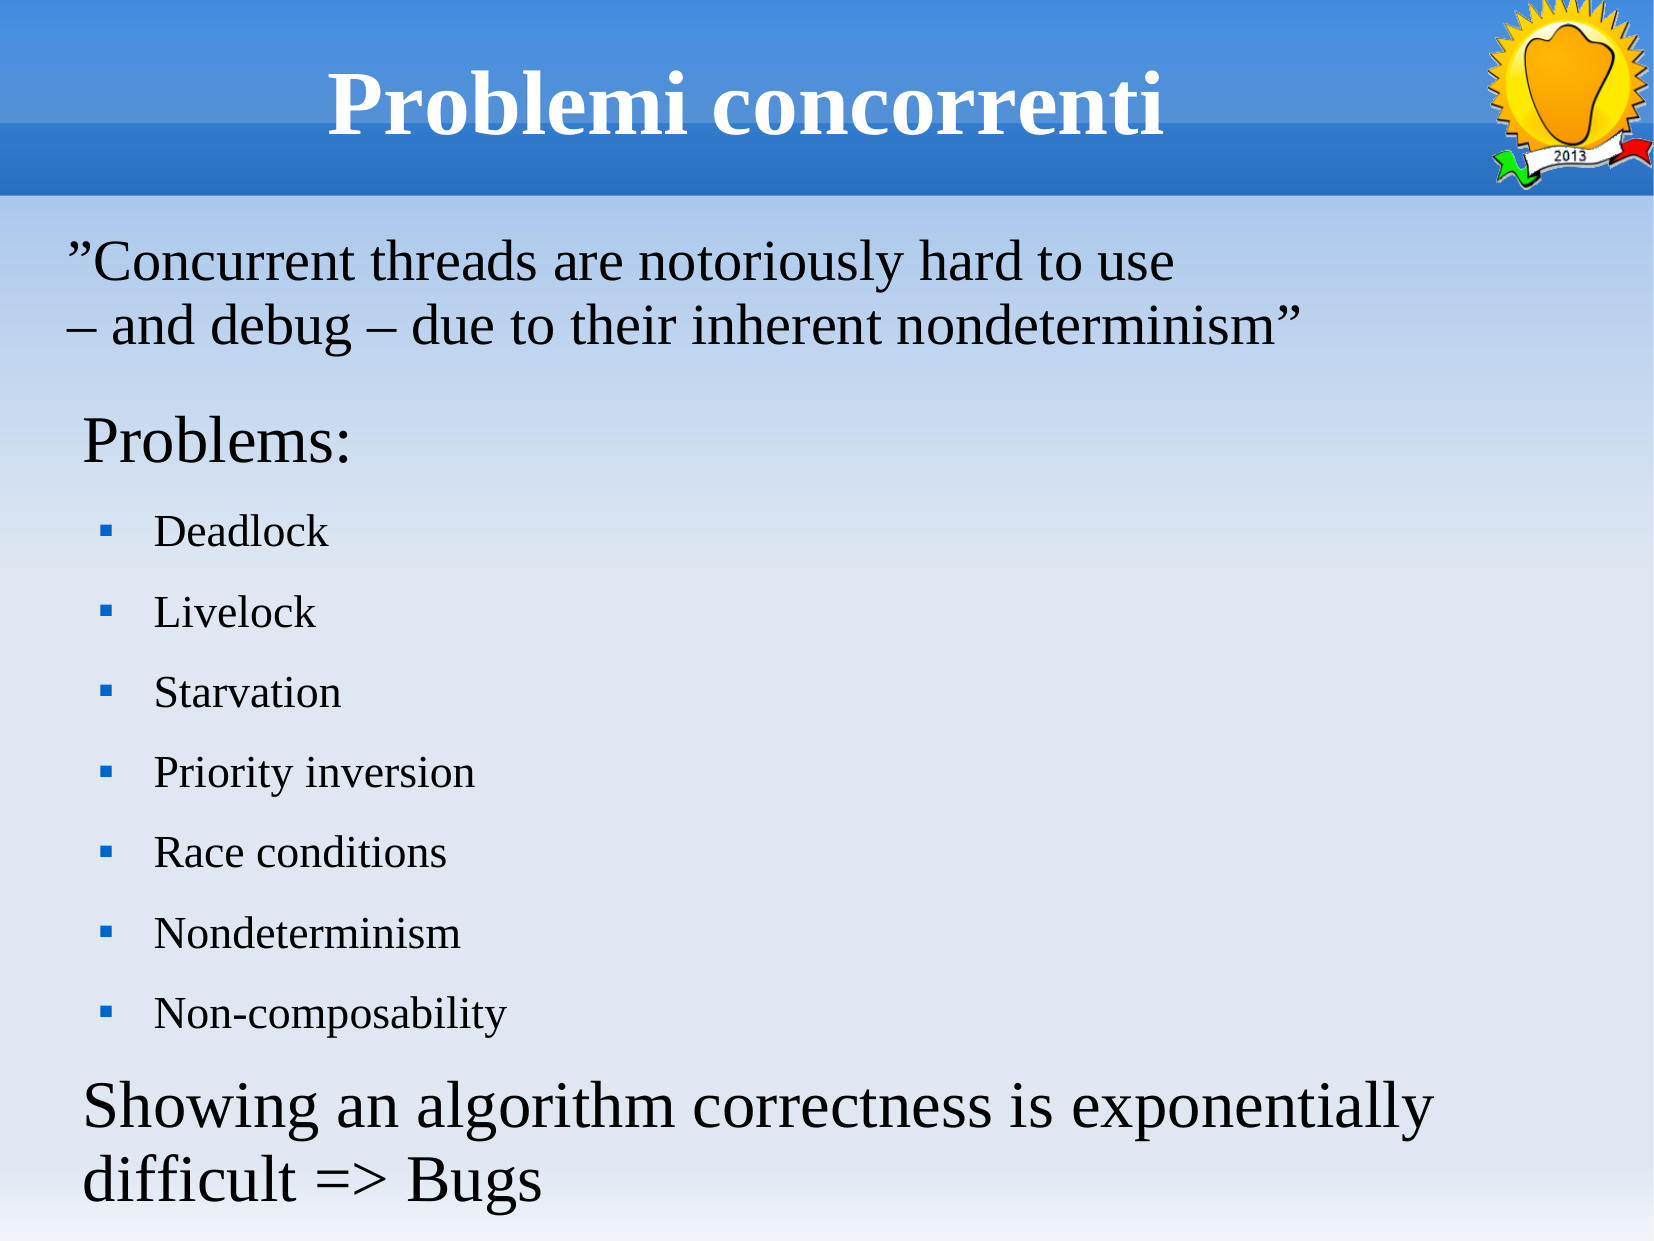

# Problemi concorrenti
”Concurrent threads are notoriously hard to use
– and debug – due to their inherent nondeterminism”
Problems:
Deadlock
Livelock
Starvation
Priority inversion
Race conditions
Nondeterminism
Non-composability
Showing an algorithm correctness is exponentially difficult => Bugs